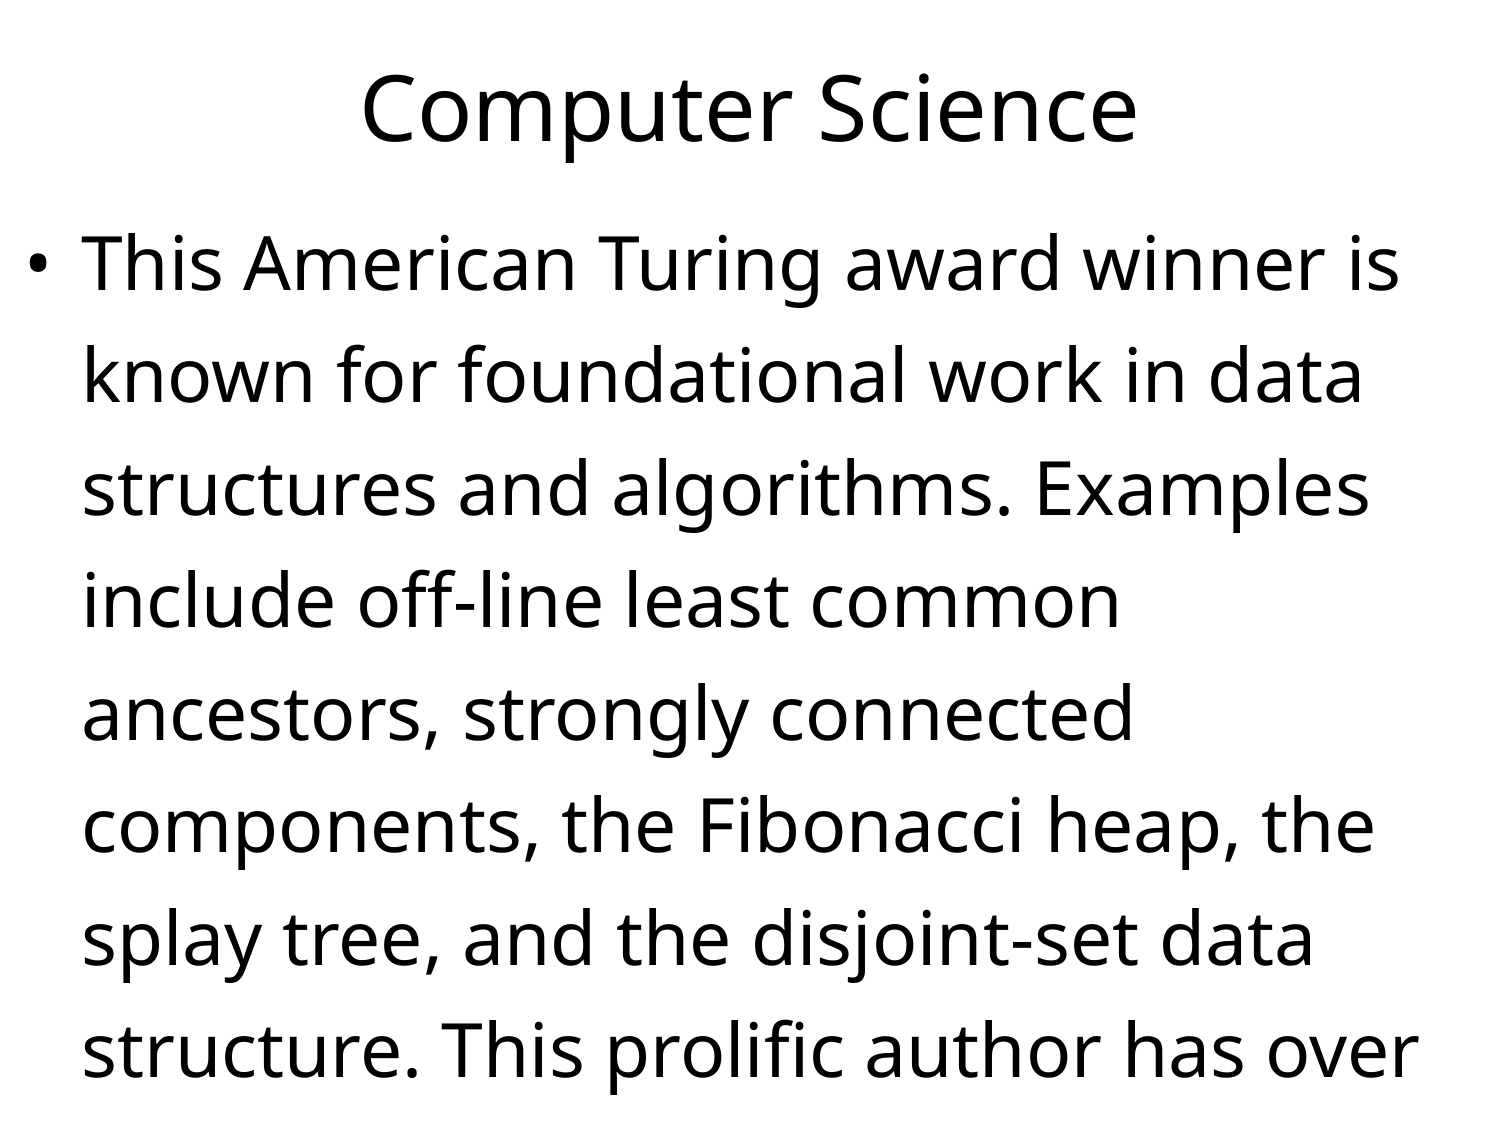

# Computer Science
This American Turing award winner is known for foundational work in data structures and algorithms. Examples include off-line least common ancestors, strongly connected components, the Fibonacci heap, the splay tree, and the disjoint-set data structure. This prolific author has over 228 refereed journal and book chapters.